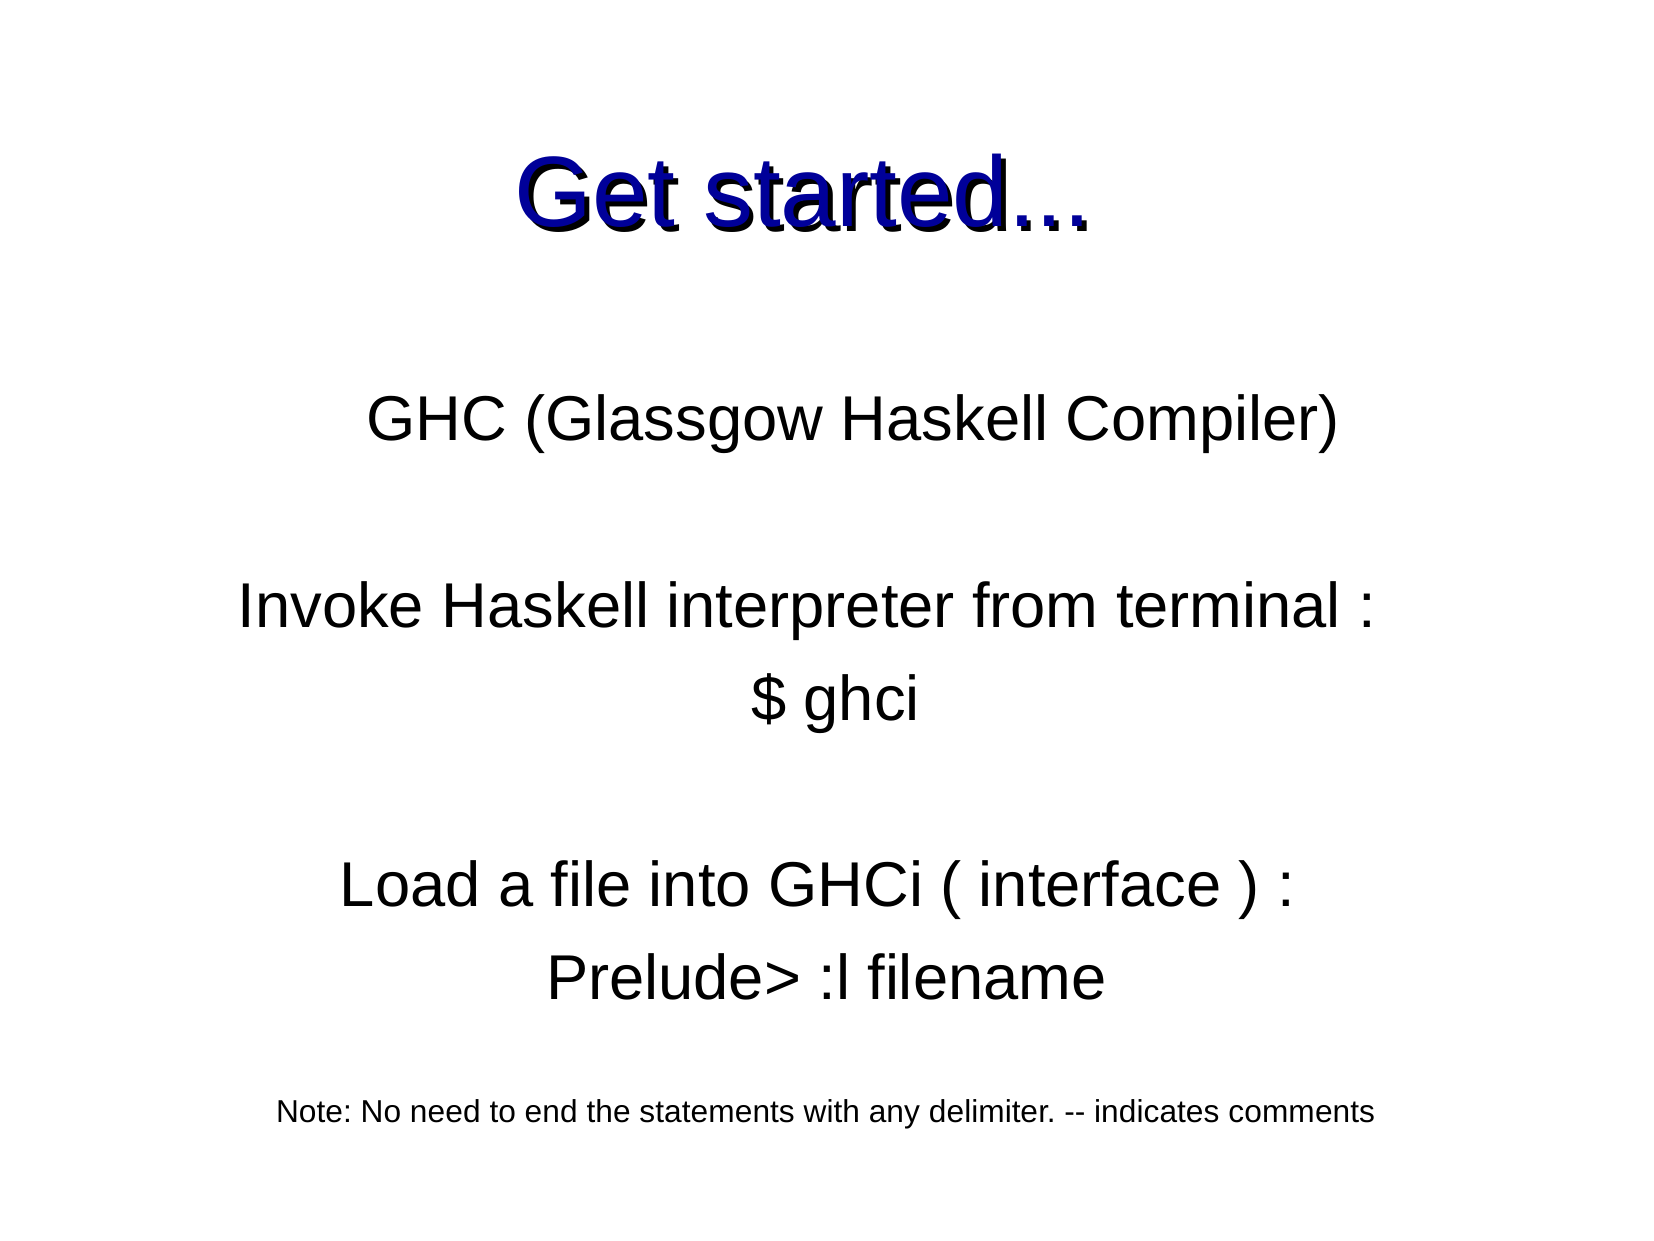

# Get started...
GHC (Glassgow Haskell Compiler)
Invoke Haskell interpreter from terminal :
 $ ghci
Load a file into GHCi ( interface ) :
Prelude> :l filename
Note: No need to end the statements with any delimiter. -- indicates comments